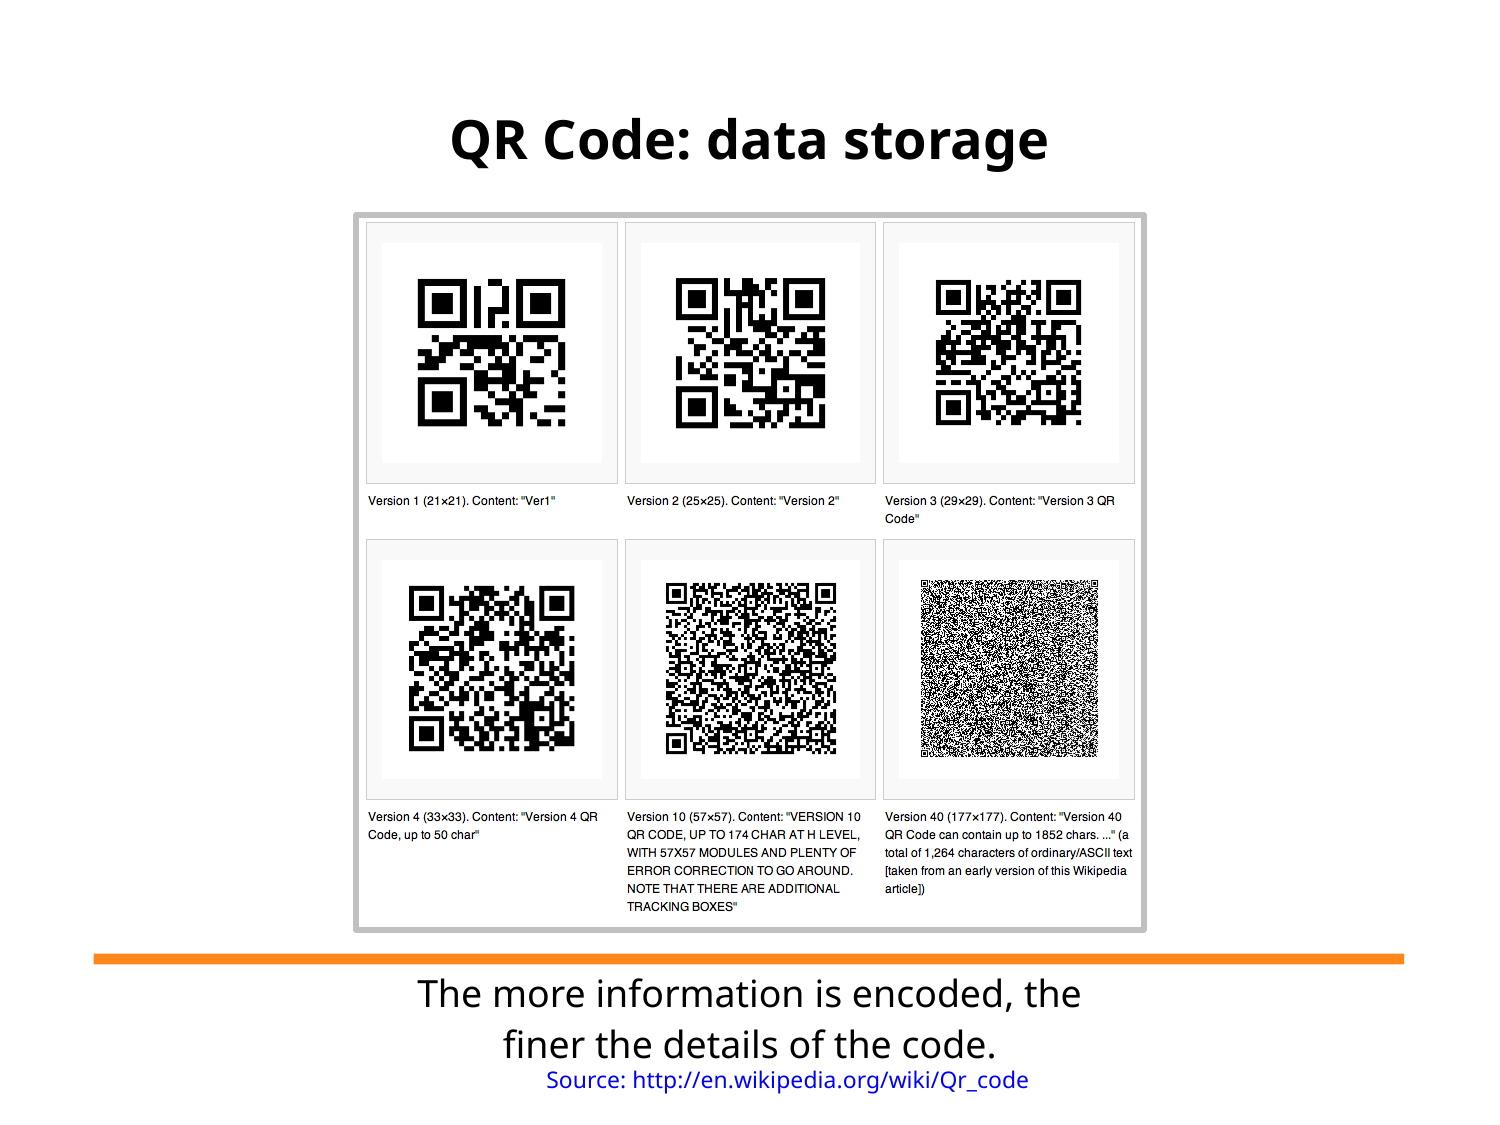

# QR Code: data storage
The more information is encoded, the finer the details of the code.
Source: http://en.wikipedia.org/wiki/Qr_code